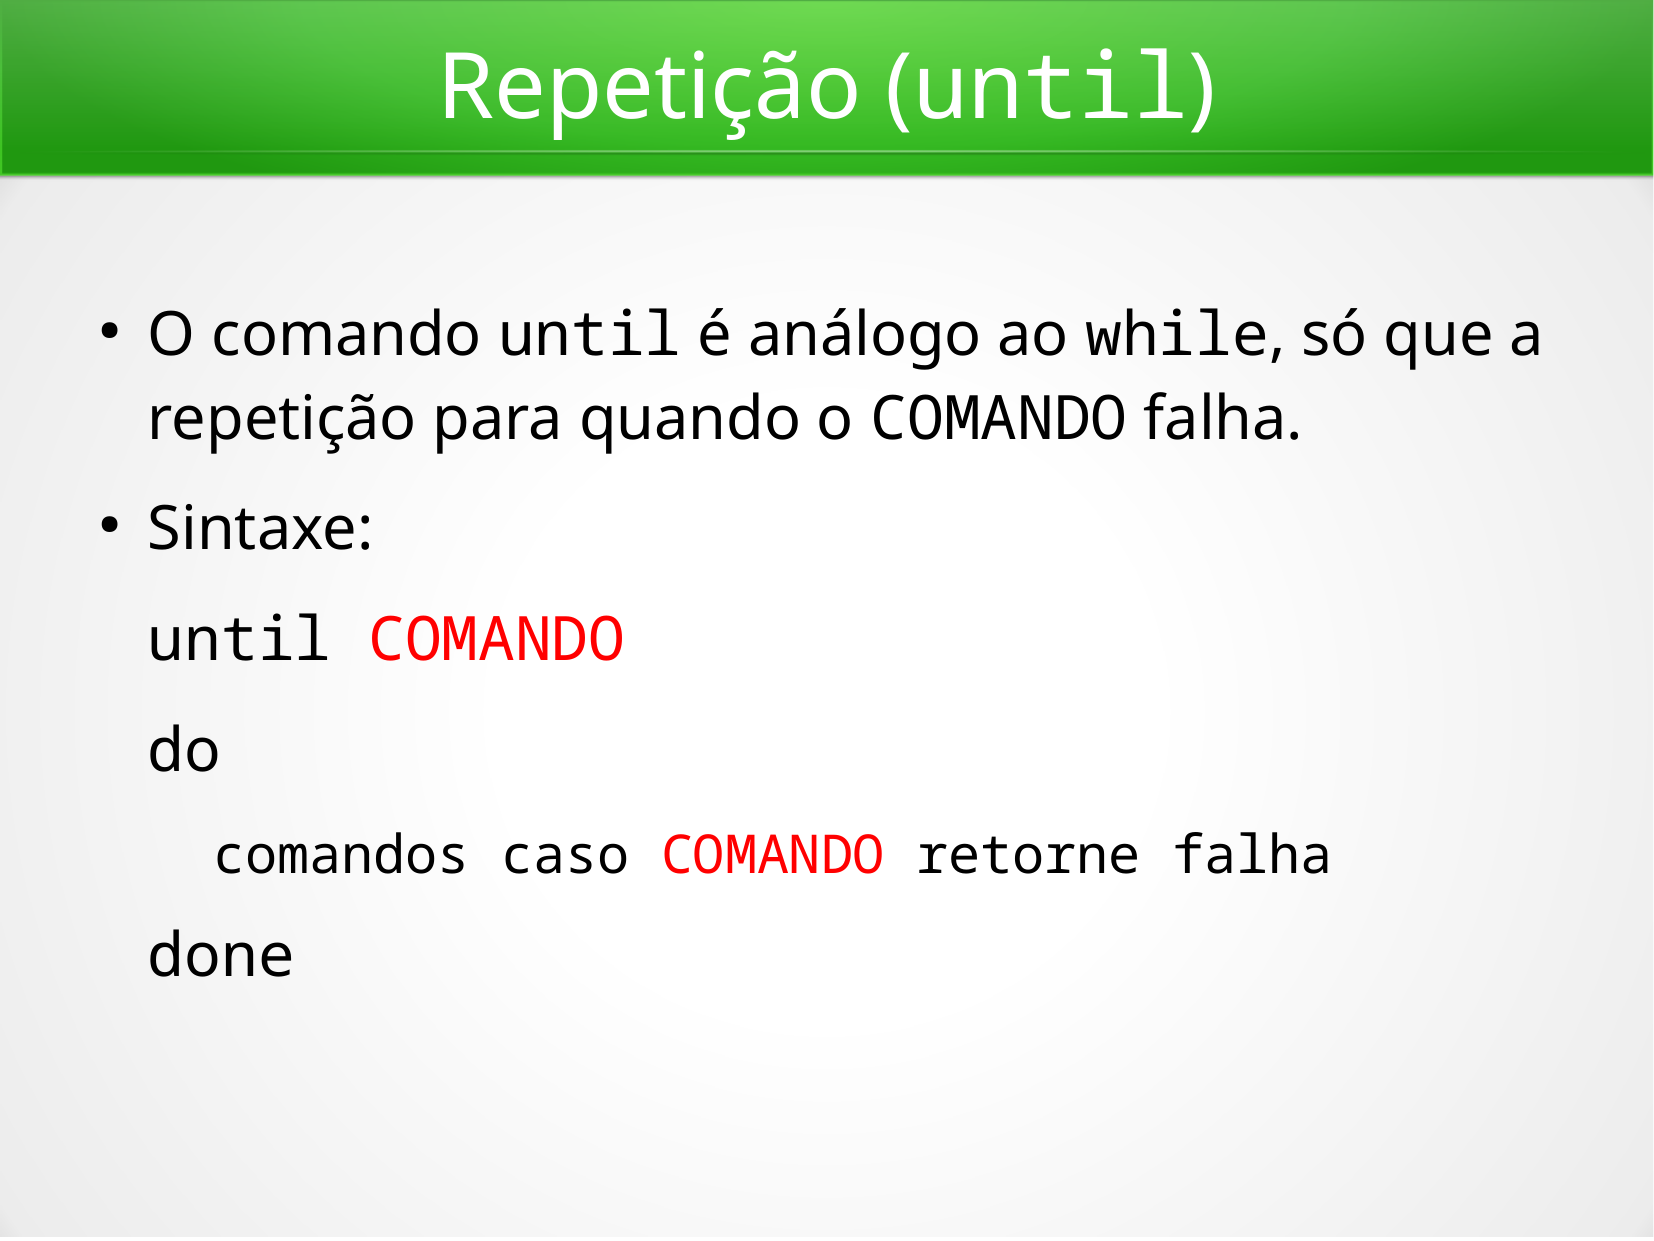

# Repetição (until)
O comando until é análogo ao while, só que a repetição para quando o COMANDO falha.
Sintaxe:
until COMANDO
do
comandos caso COMANDO retorne falha
done